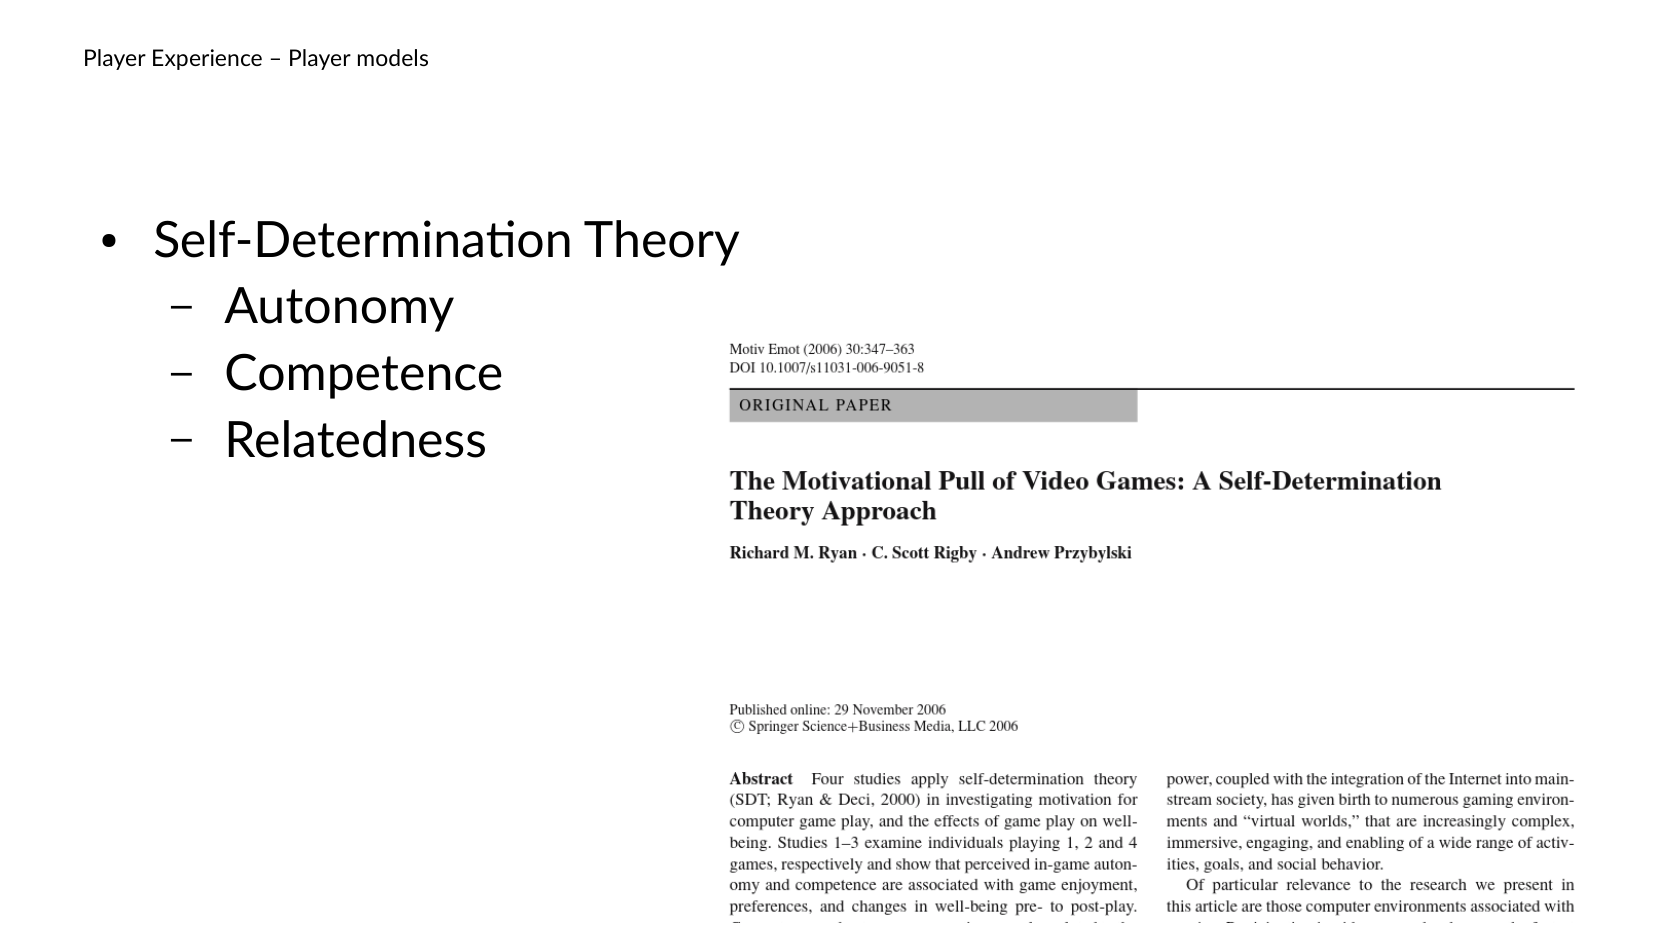

# Player Experience – Player models
Self-Determination Theory
Autonomy
Competence
Relatedness